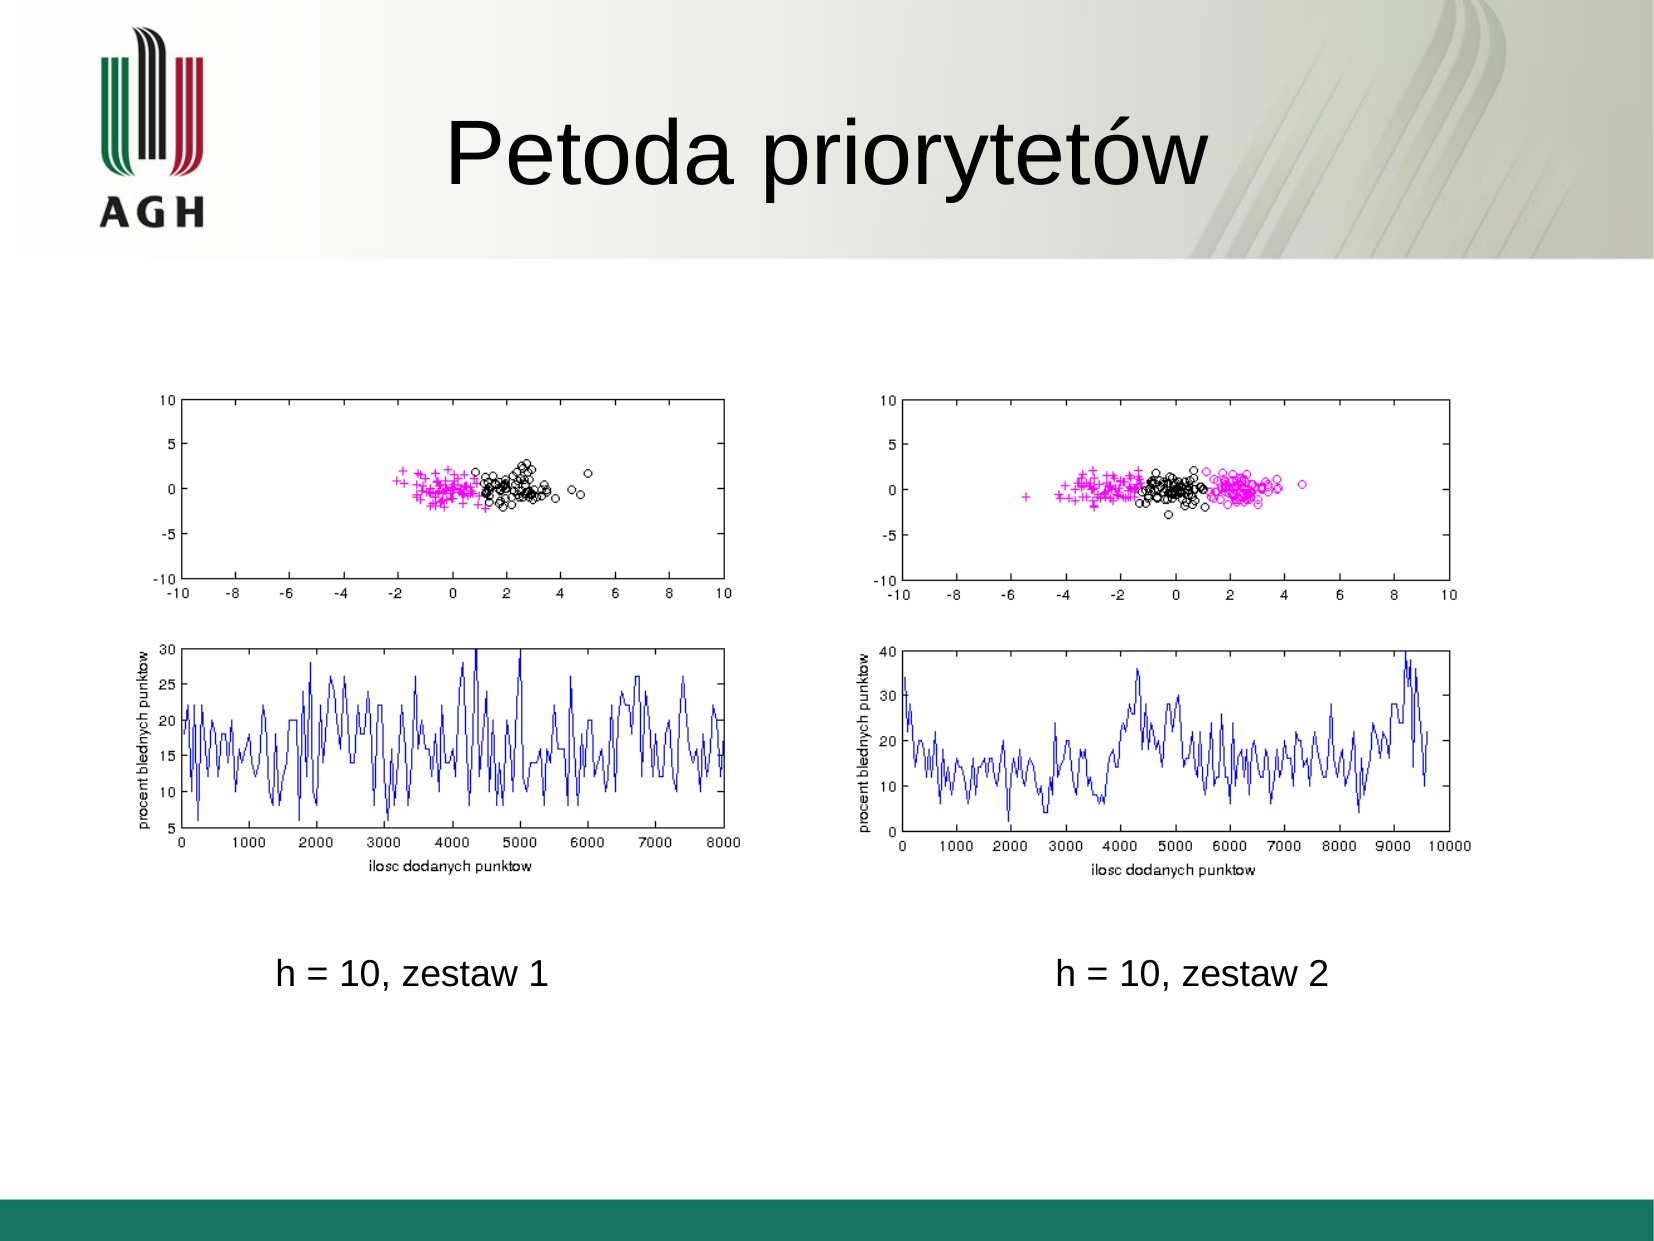

# Petoda priorytetów
h = 10, zestaw 1
h = 10, zestaw 2